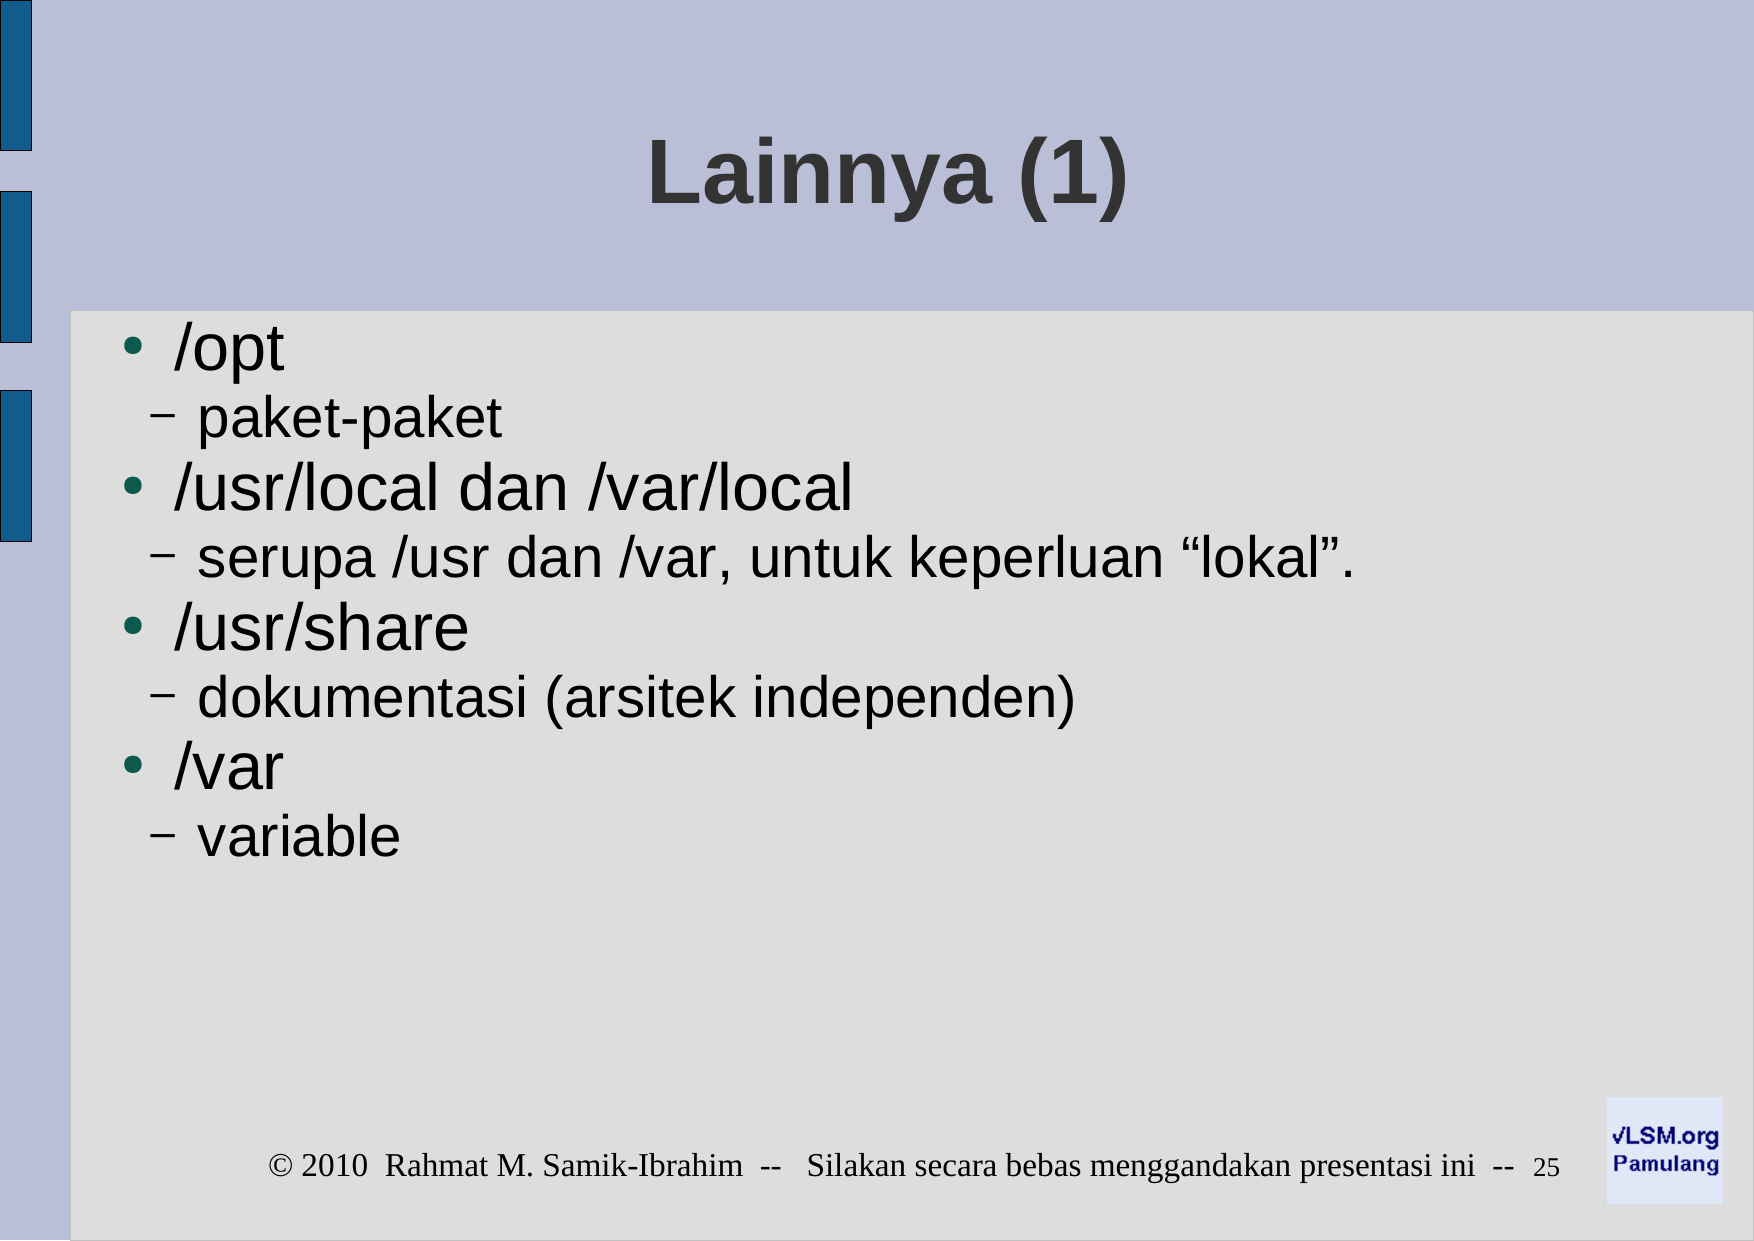

# Lainnya (1)
/opt
paket-paket
/usr/local dan /var/local
serupa /usr dan /var, untuk keperluan “lokal”.
/usr/share
dokumentasi (arsitek independen)
/var
variable